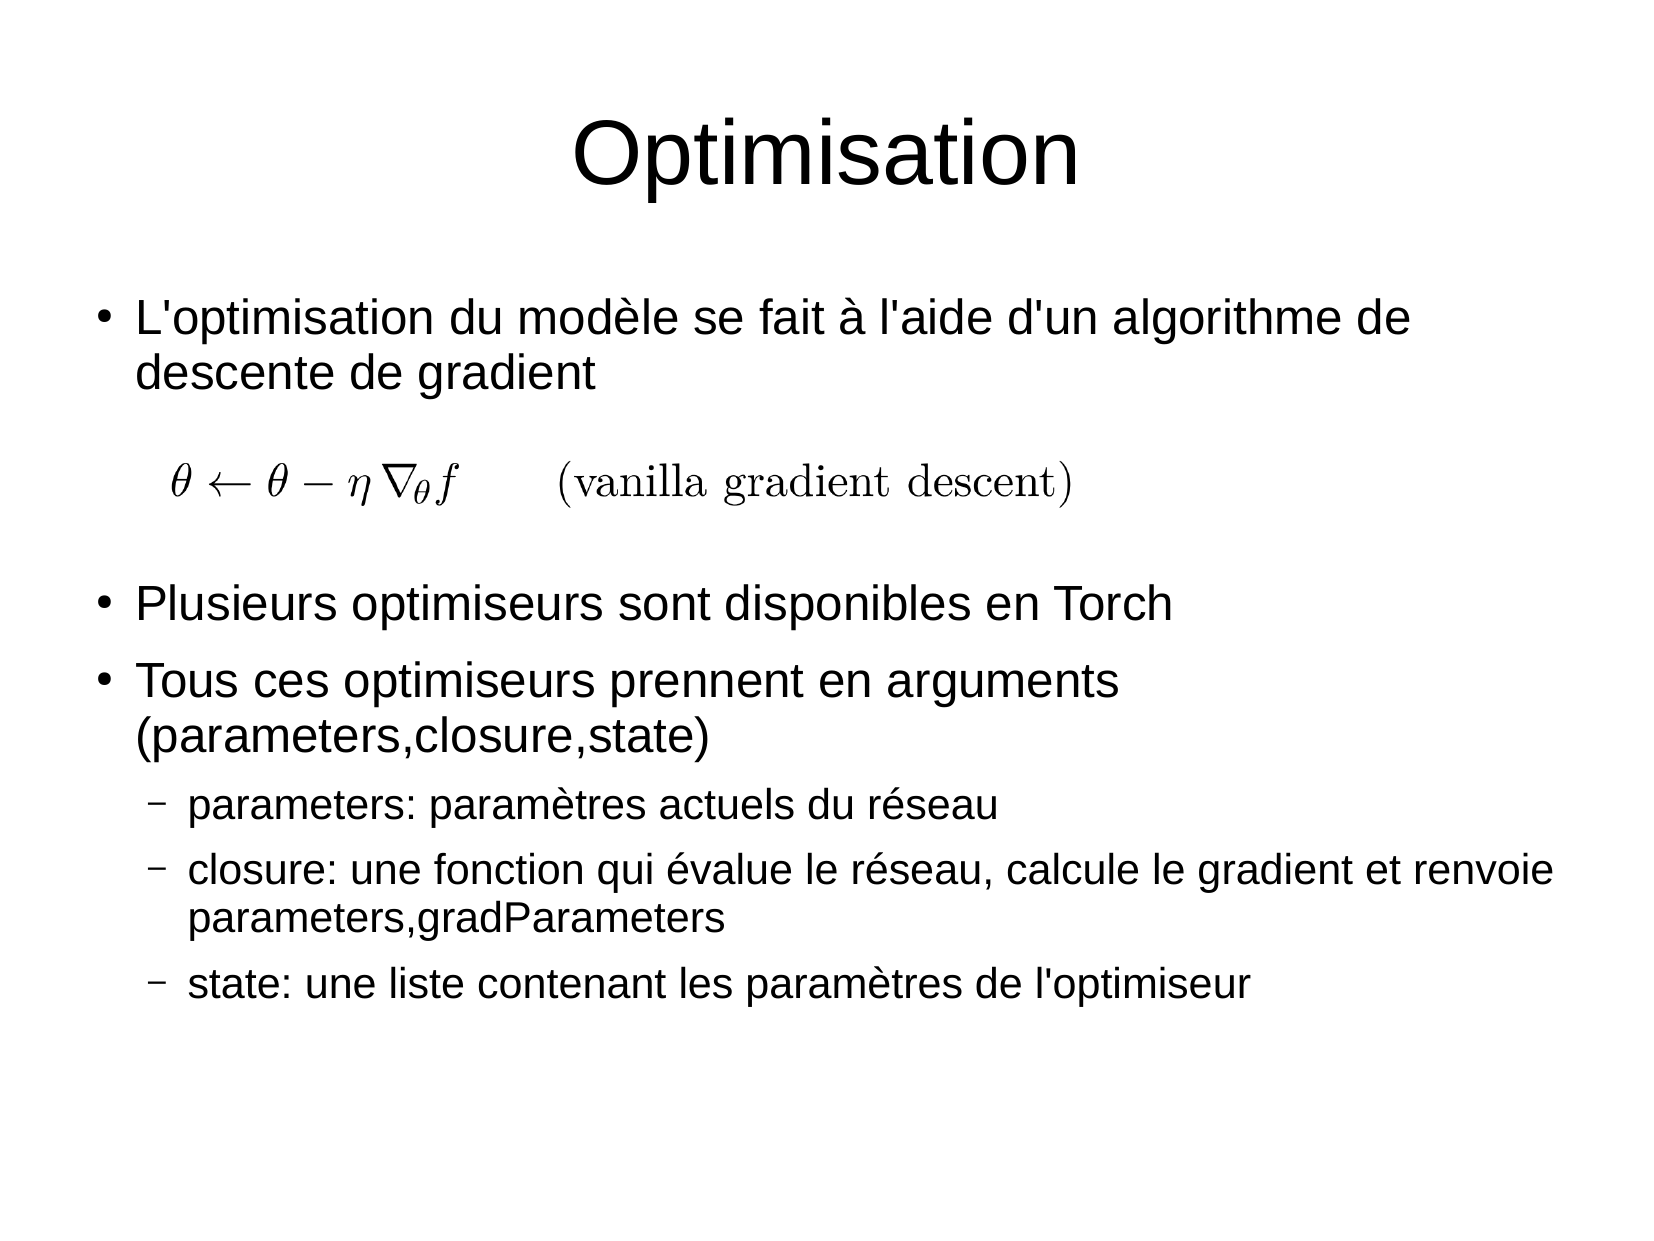

# Optimisation
L'optimisation du modèle se fait à l'aide d'un algorithme de descente de gradient
Plusieurs optimiseurs sont disponibles en Torch
Tous ces optimiseurs prennent en arguments (parameters,closure,state)
parameters: paramètres actuels du réseau
closure: une fonction qui évalue le réseau, calcule le gradient et renvoie parameters,gradParameters
state: une liste contenant les paramètres de l'optimiseur